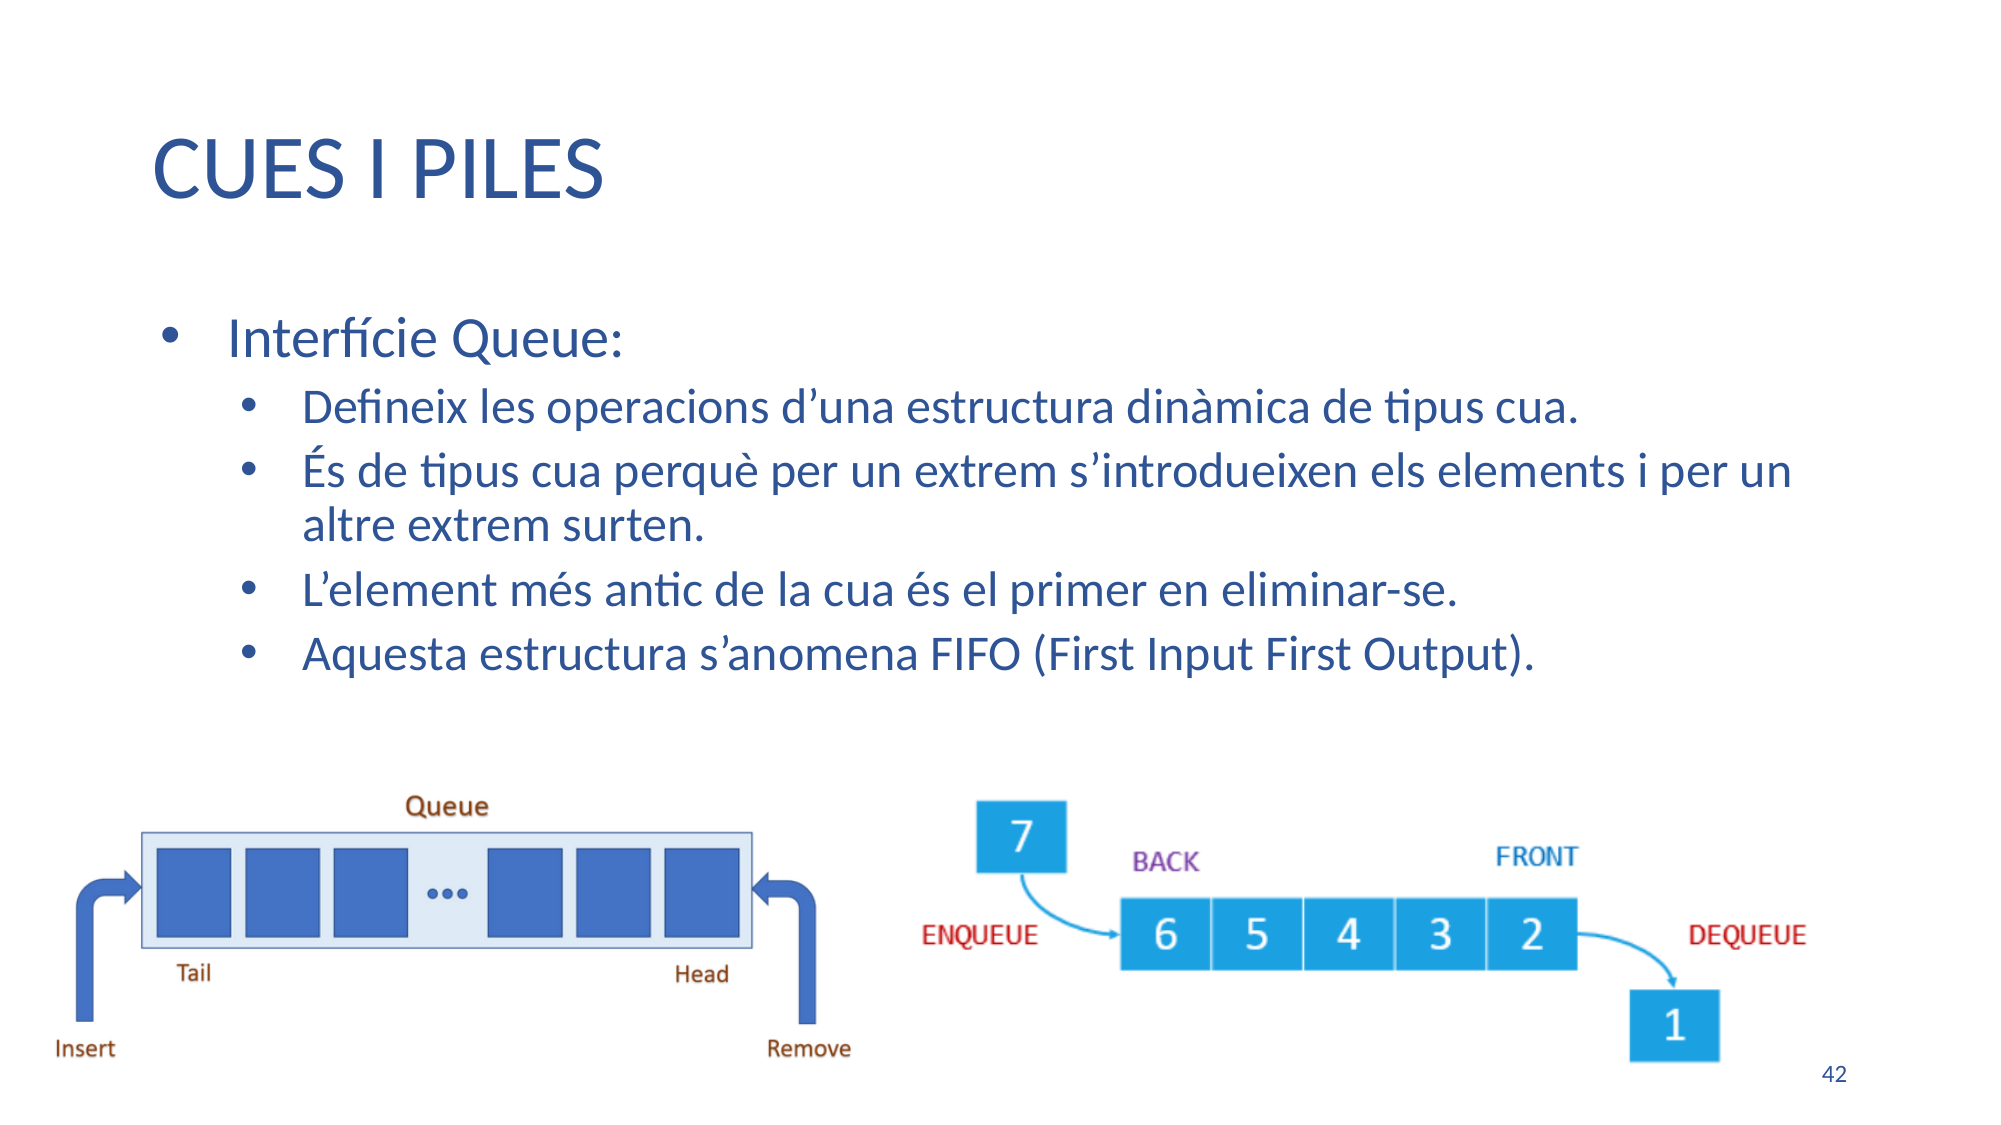

# CUES I PILES
Interfície Queue:
Defineix les operacions d’una estructura dinàmica de tipus cua.
És de tipus cua perquè per un extrem s’introdueixen els elements i per un altre extrem surten.
L’element més antic de la cua és el primer en eliminar-se.
Aquesta estructura s’anomena FIFO (First Input First Output).